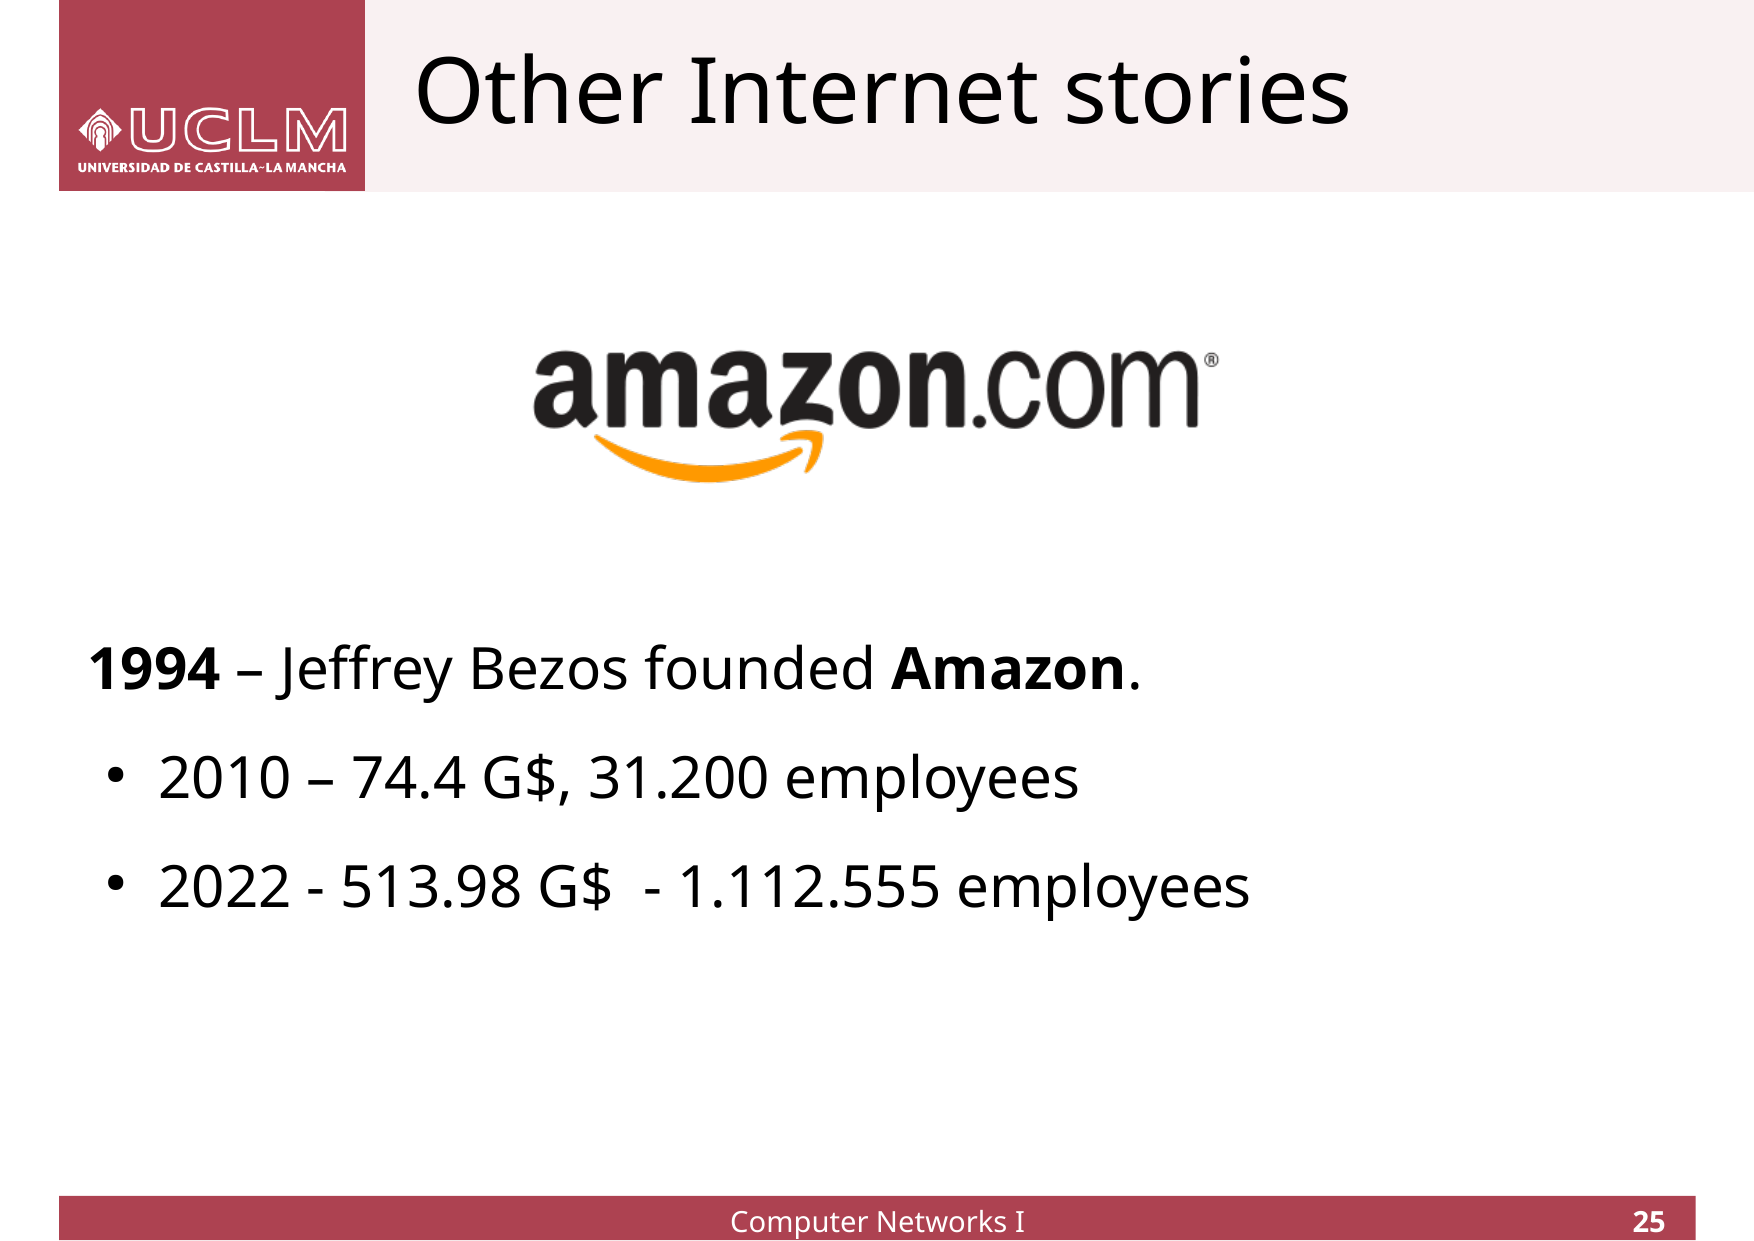

Other Internet stories
# 1994 – Jeffrey Bezos founded Amazon.
2010 – 74.4 G$, 31.200 employees
2022 - 513.98 G$ - 1.112.555 employees
Computer Networks I
25